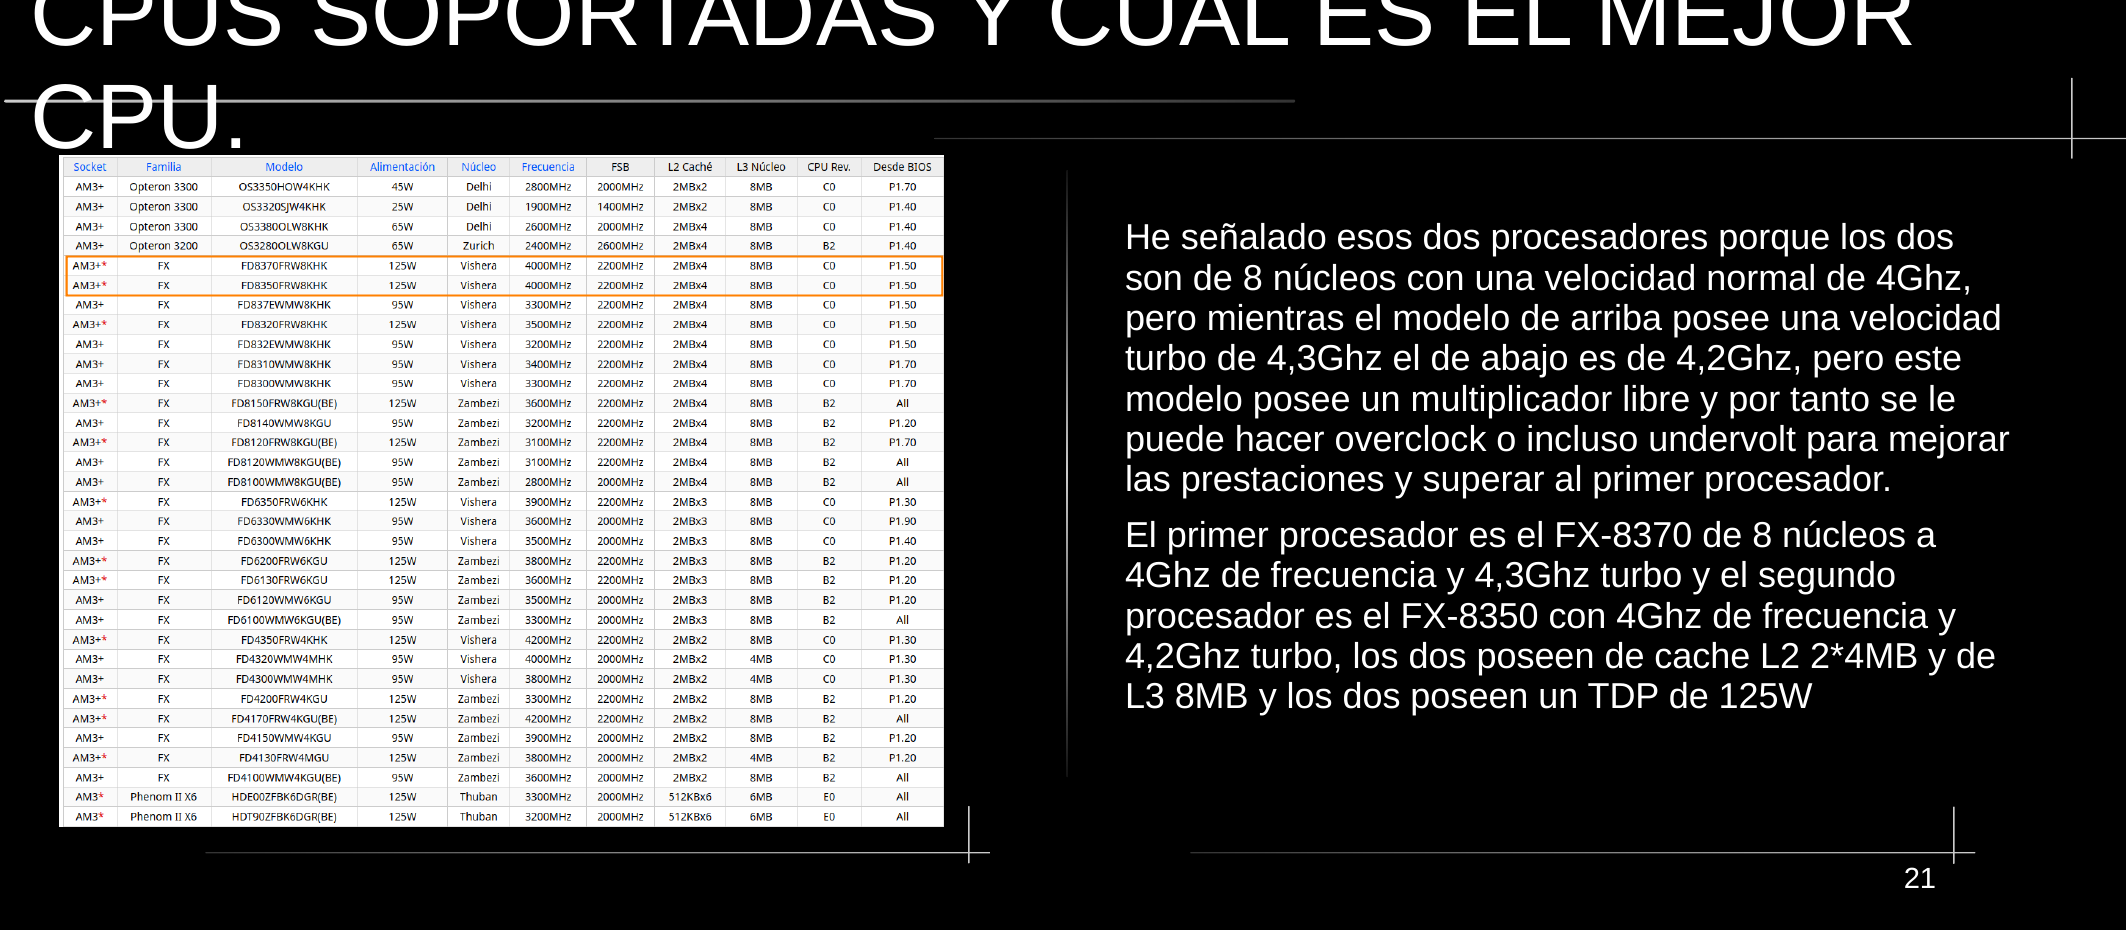

# CPUS SOPORTADAS Y CUAL ES EL MEJOR CPU.
He señalado esos dos procesadores porque los dos son de 8 núcleos con una velocidad normal de 4Ghz, pero mientras el modelo de arriba posee una velocidad turbo de 4,3Ghz el de abajo es de 4,2Ghz, pero este modelo posee un multiplicador libre y por tanto se le puede hacer overclock o incluso undervolt para mejorar las prestaciones y superar al primer procesador.
El primer procesador es el FX-8370 de 8 núcleos a 4Ghz de frecuencia y 4,3Ghz turbo y el segundo procesador es el FX-8350 con 4Ghz de frecuencia y 4,2Ghz turbo, los dos poseen de cache L2 2*4MB y de L3 8MB y los dos poseen un TDP de 125W
21